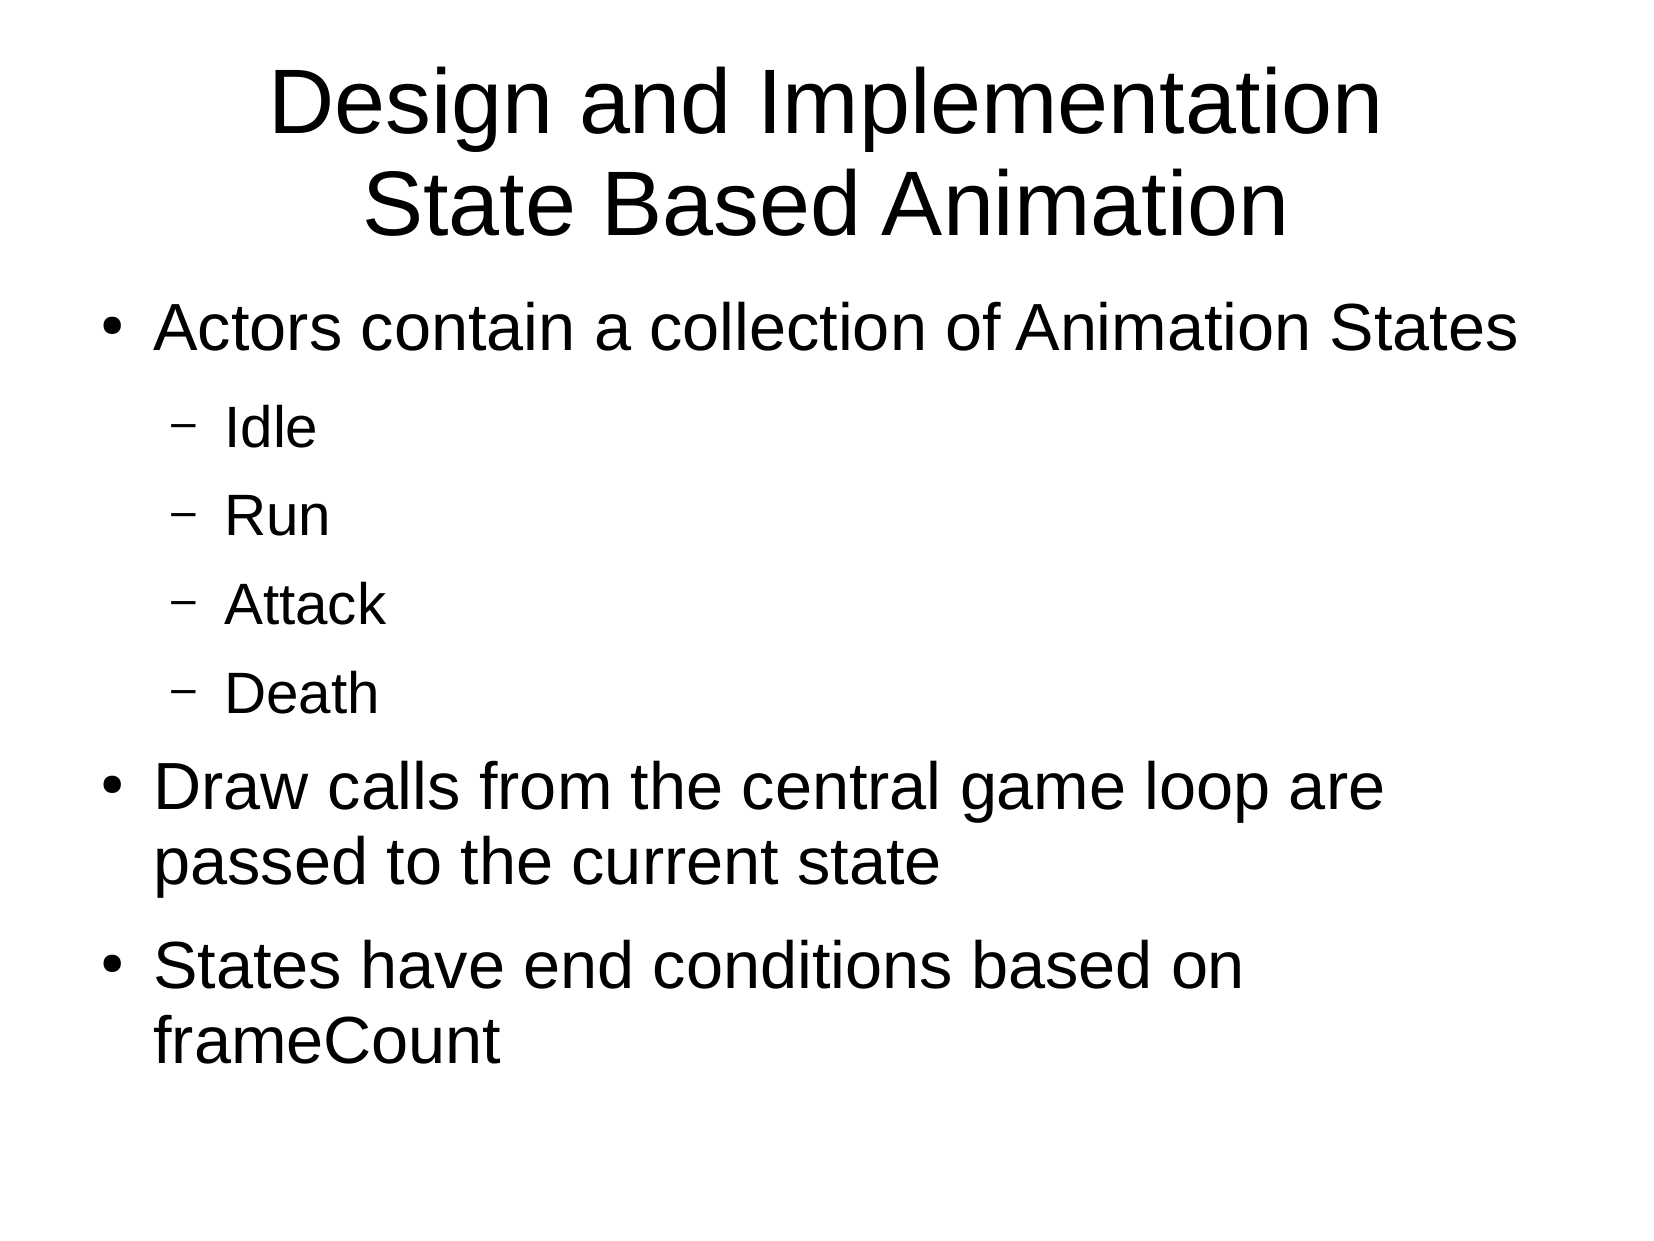

# Design and Implementation State Based Animation
Actors contain a collection of Animation States
Idle
Run
Attack
Death
Draw calls from the central game loop are passed to the current state
States have end conditions based on frameCount